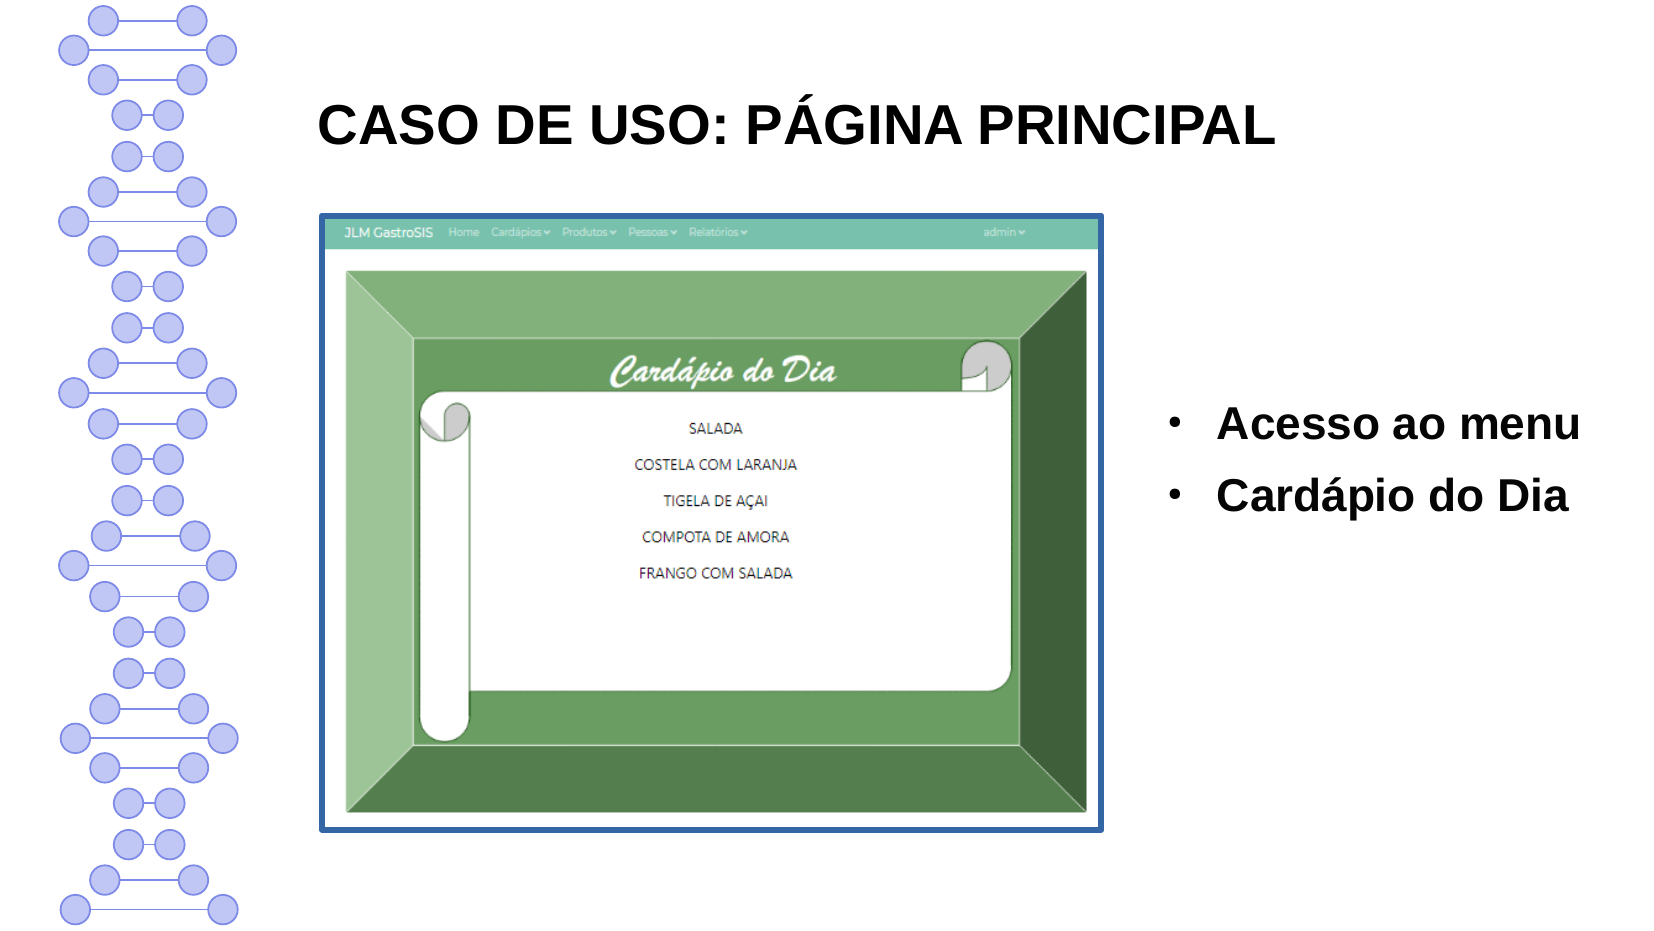

# Caso de Uso: página principal
Acesso ao menu
Cardápio do Dia